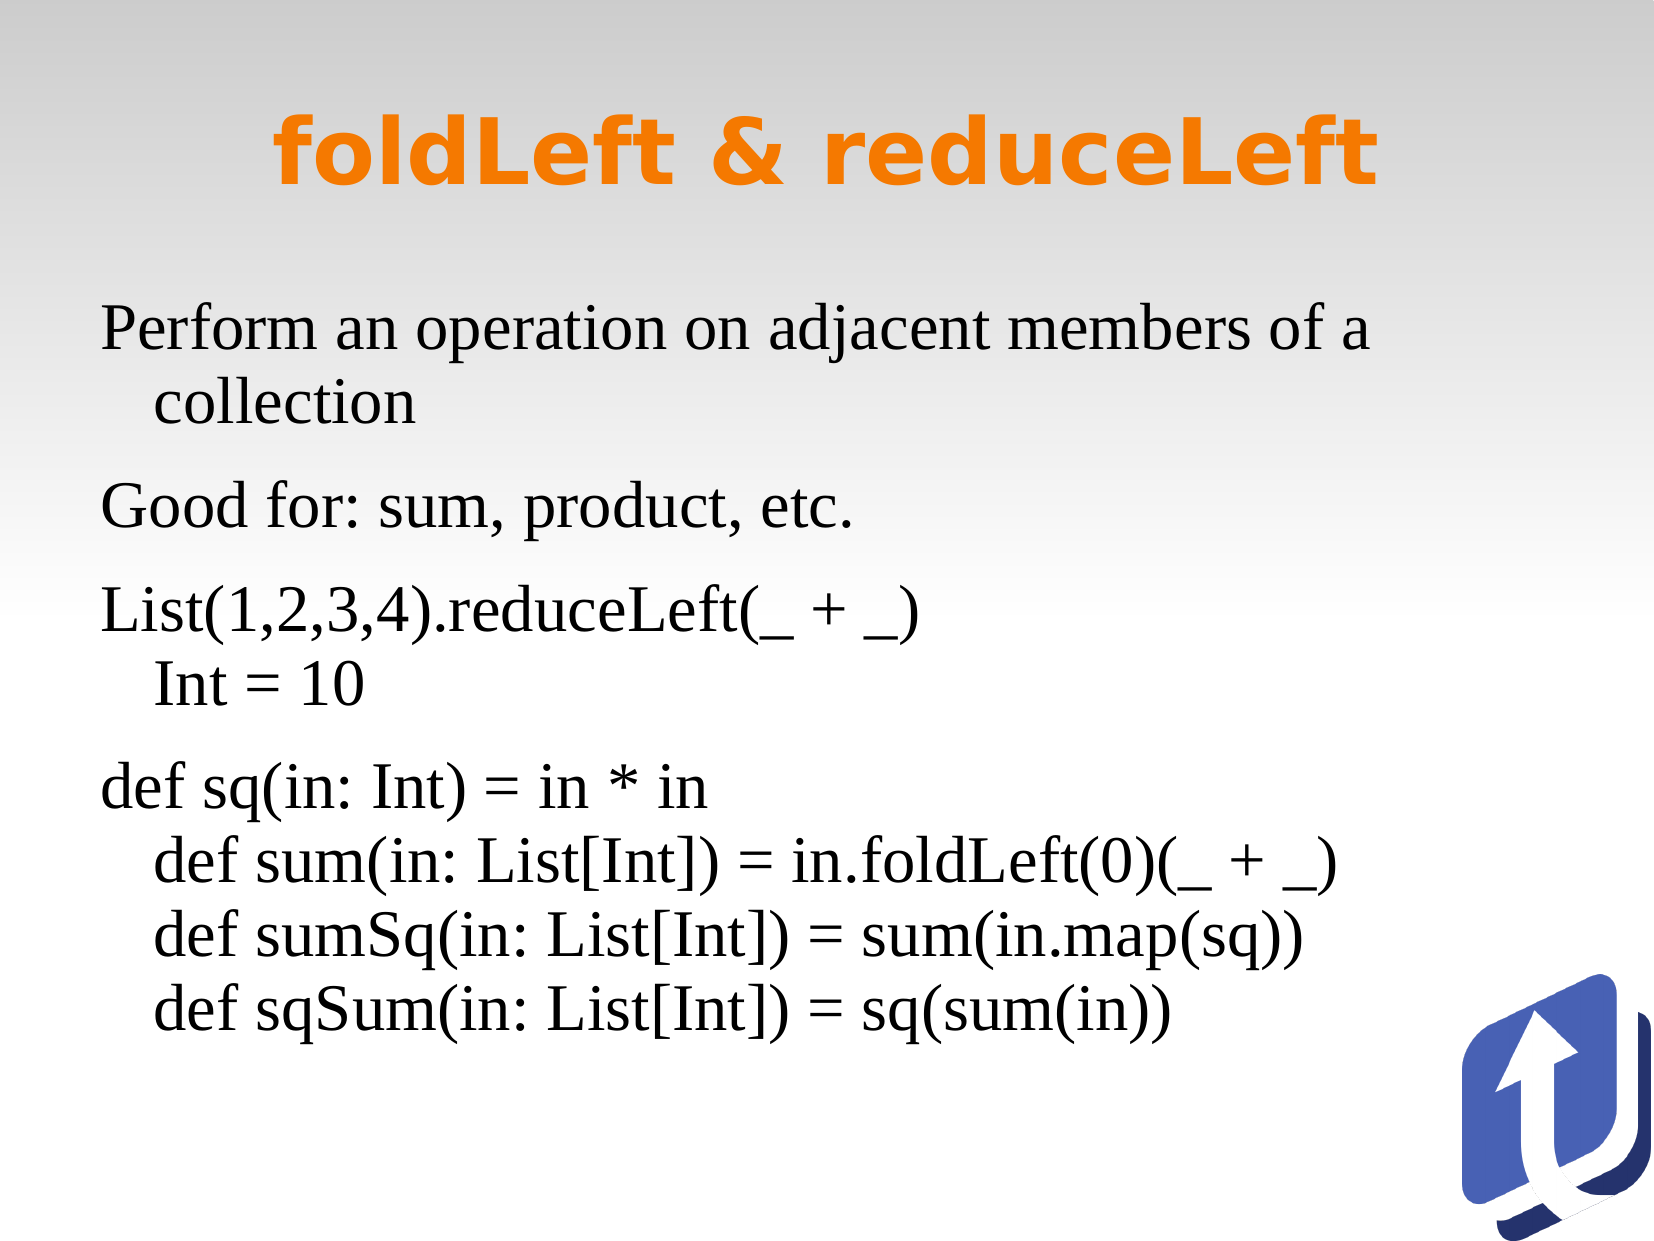

# foldLeft & reduceLeft
Perform an operation on adjacent members of a collection
Good for: sum, product, etc.
List(1,2,3,4).reduceLeft(_ + _)
Int = 10
def sq(in: Int) = in * in
def sum(in: List[Int]) = in.foldLeft(0)(_ + _)
def sumSq(in: List[Int]) = sum(in.map(sq))
def sqSum(in: List[Int]) = sq(sum(in))